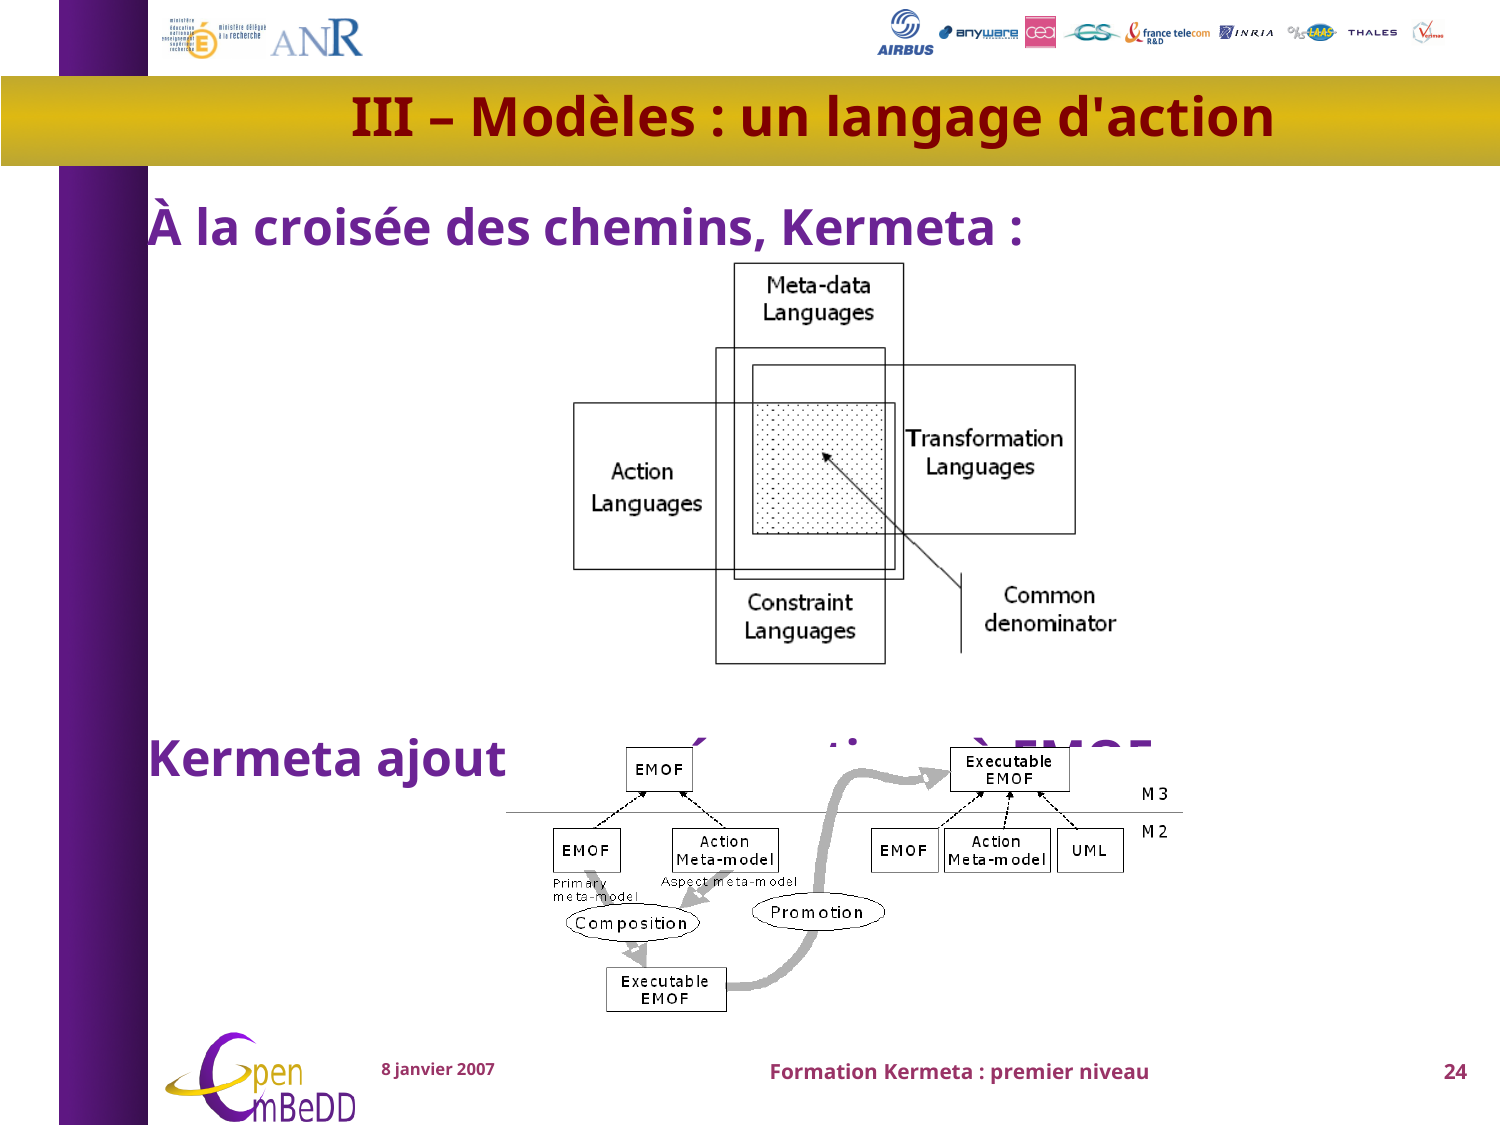

# III – Modèles : un langage d'action
À la croisée des chemins, Kermeta :
Kermeta ajoute une sémantique à EMOF :
Pied de page
Pied de page fixe
24